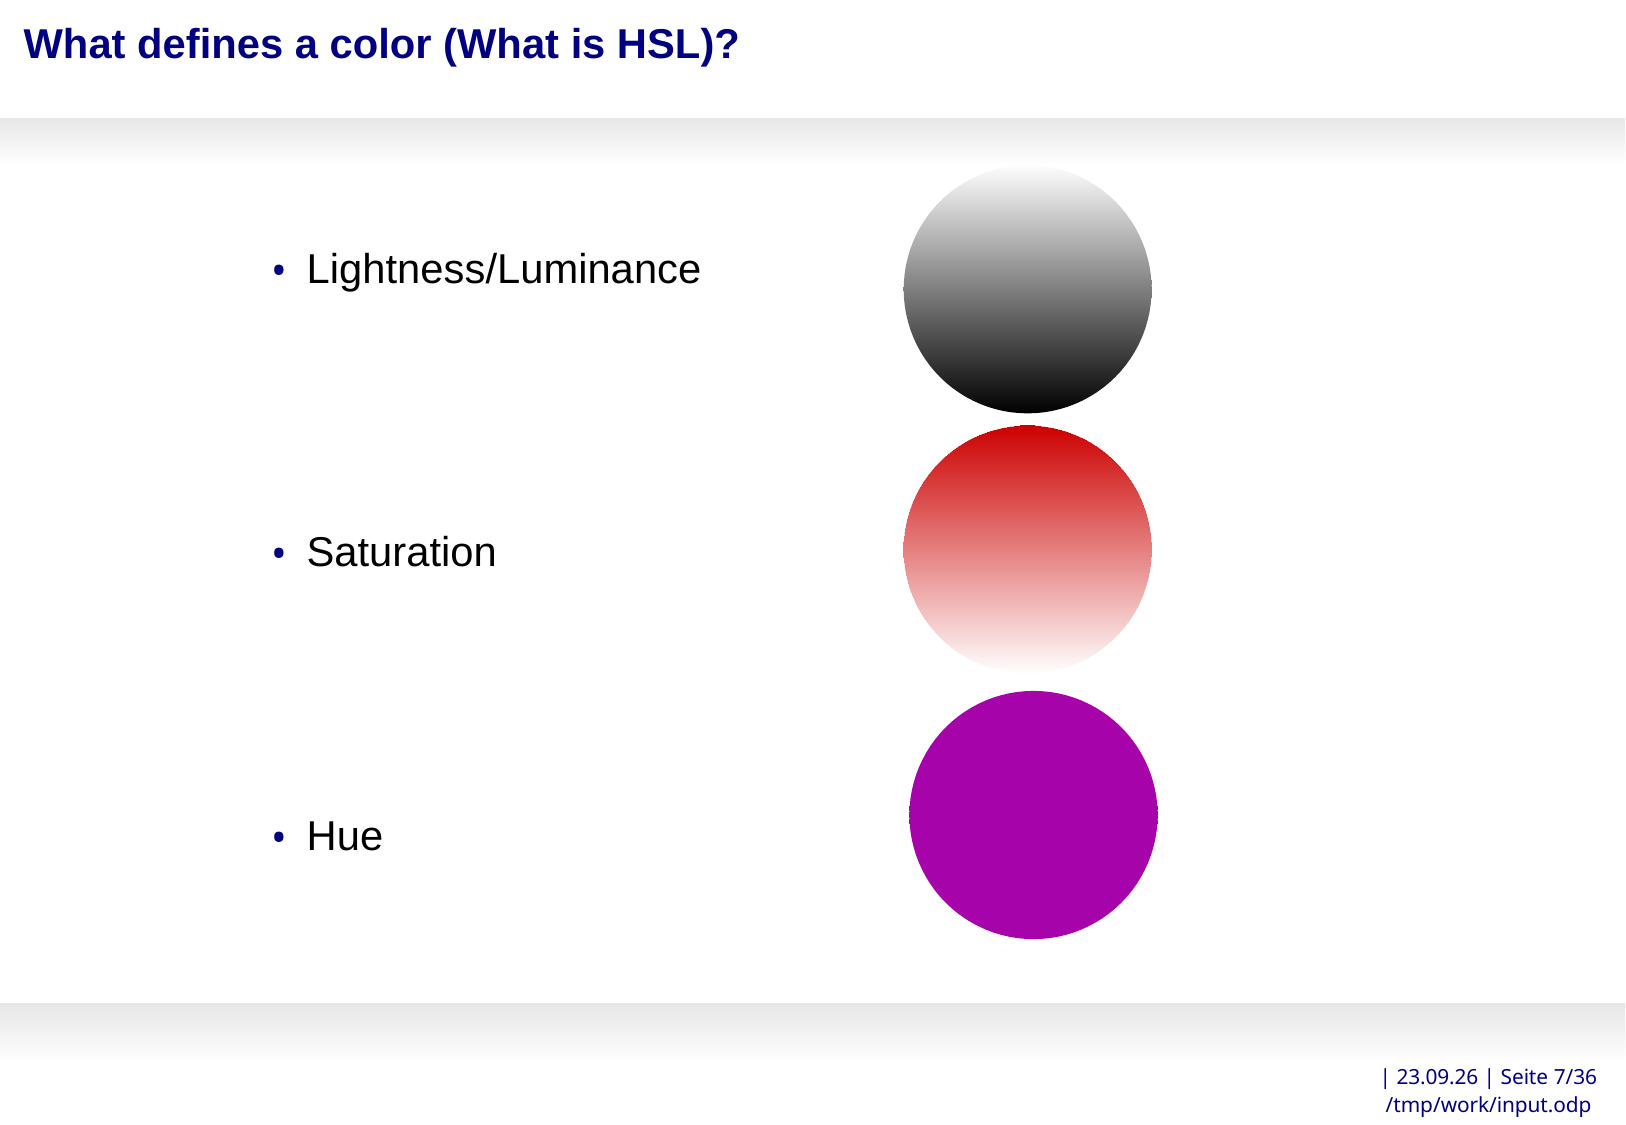

# What defines a color (What is HSL)?
Lightness/Luminance
Saturation
Hue